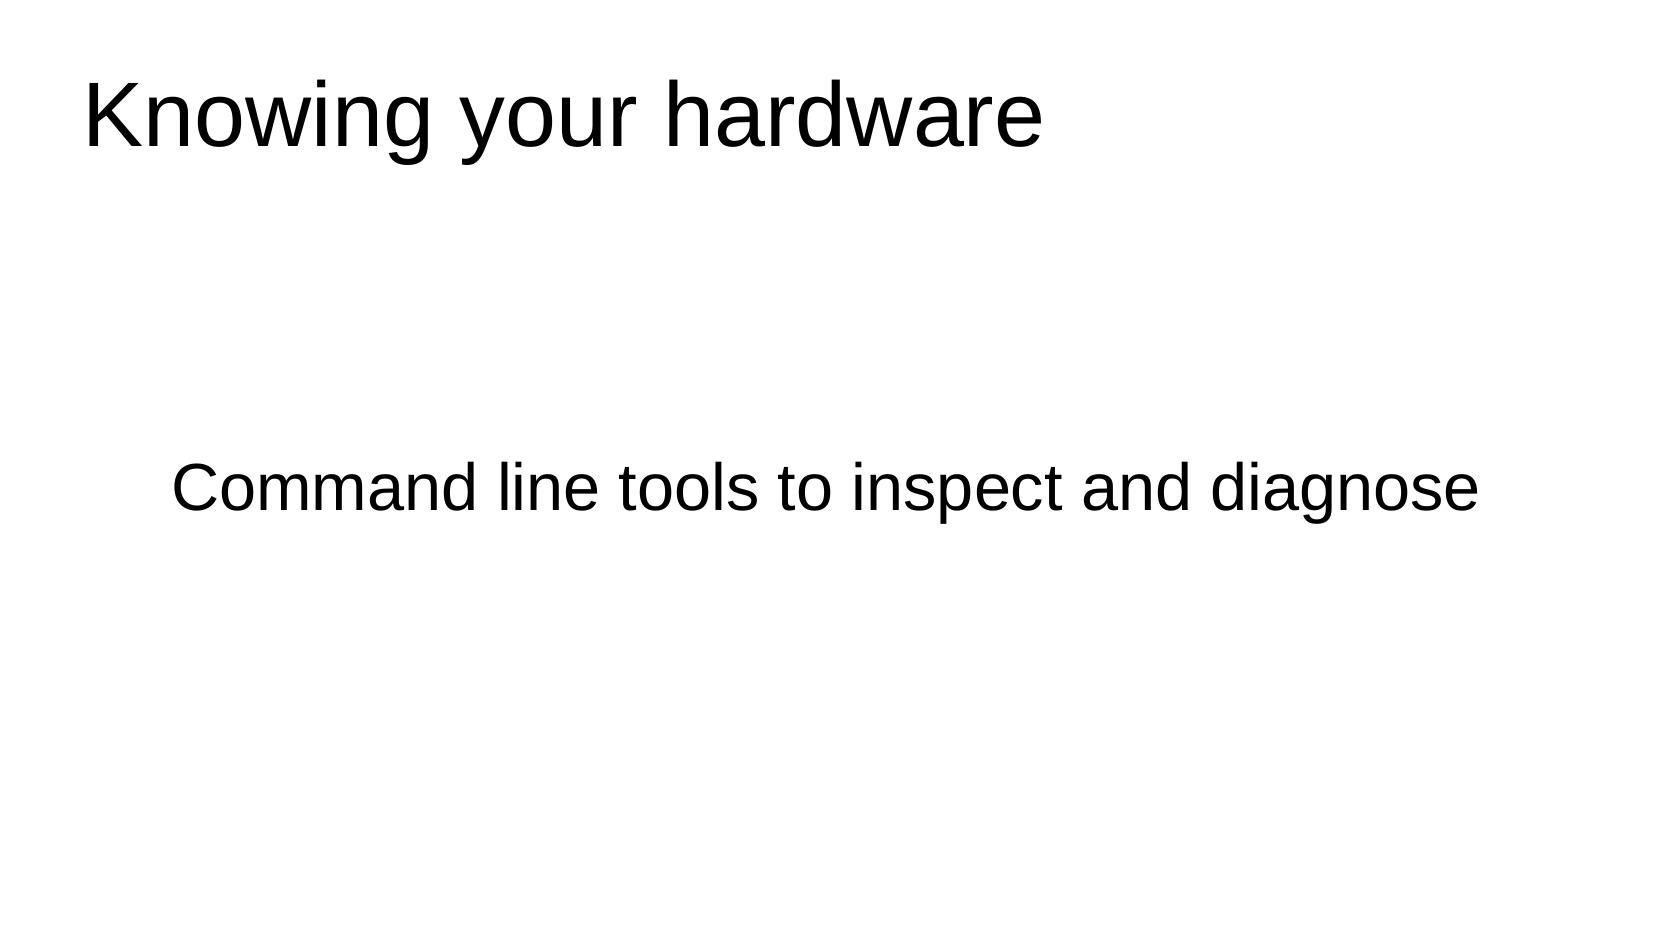

# Knowing your hardware
Command line tools to inspect and diagnose